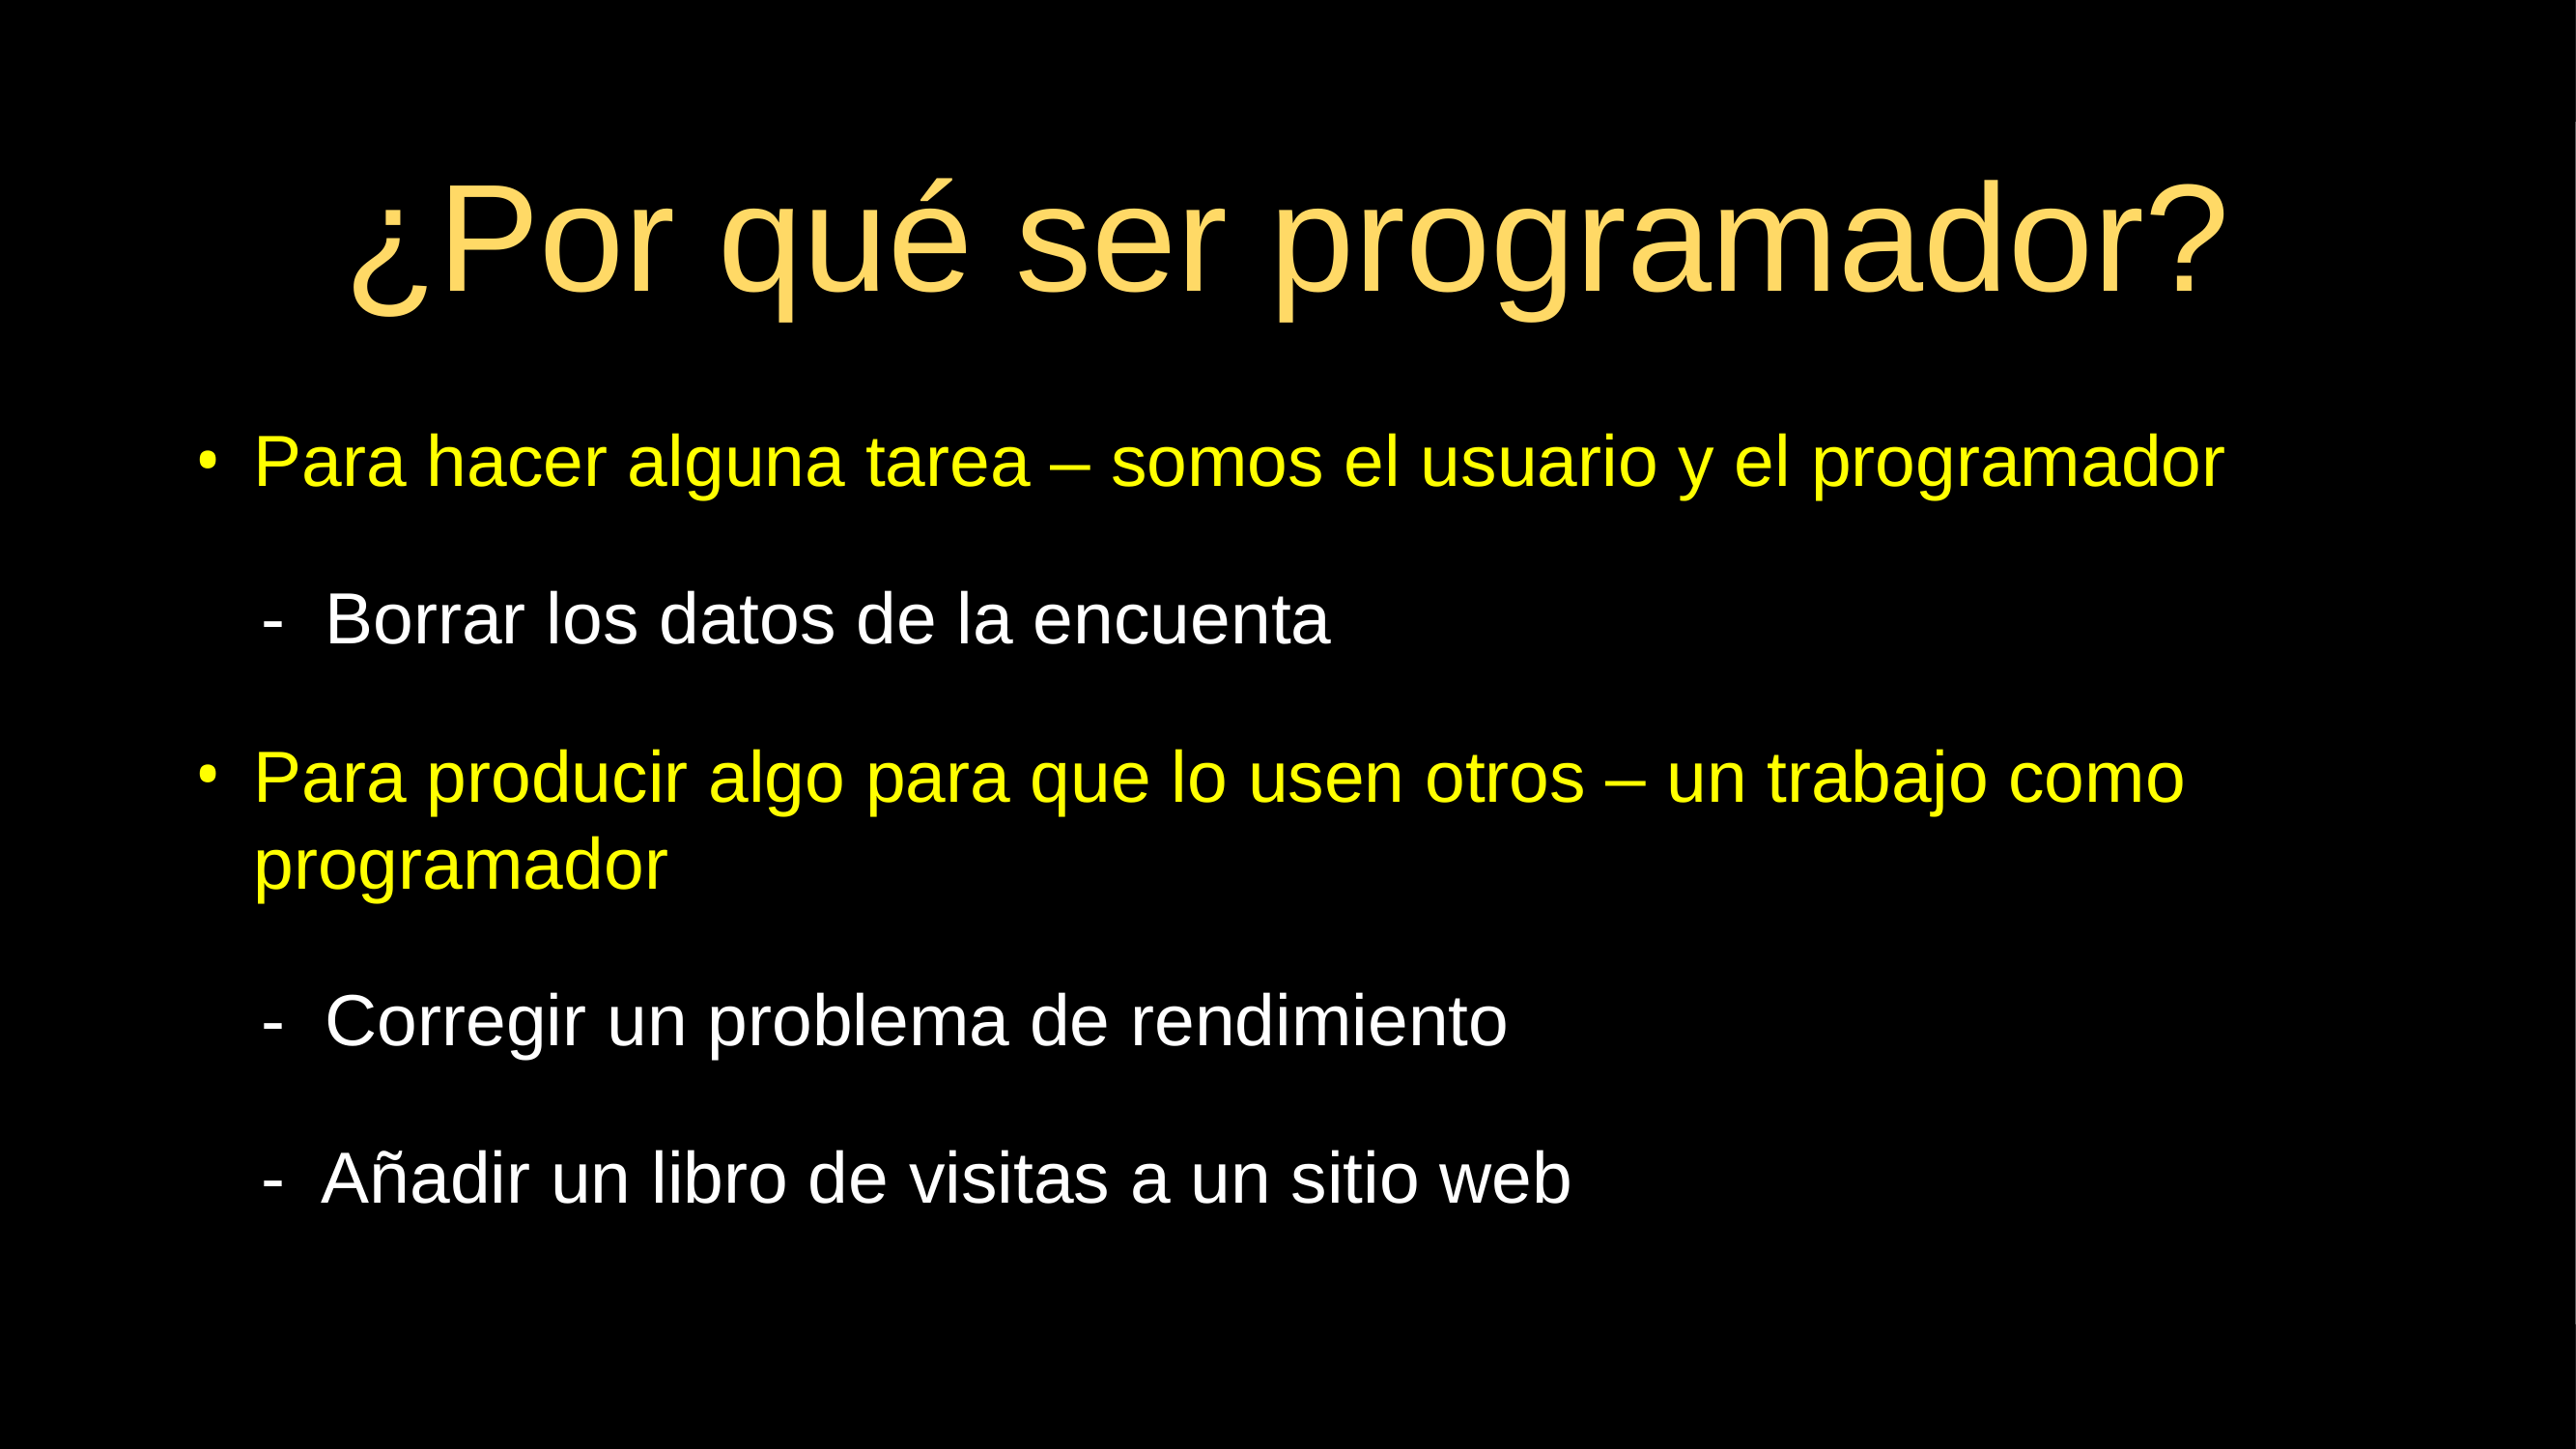

# ¿Por qué ser programador?
Para hacer alguna tarea – somos el usuario y el programador
 - Borrar los datos de la encuenta
Para producir algo para que lo usen otros – un trabajo como programador
 - Corregir un problema de rendimiento
 - Añadir un libro de visitas a un sitio web